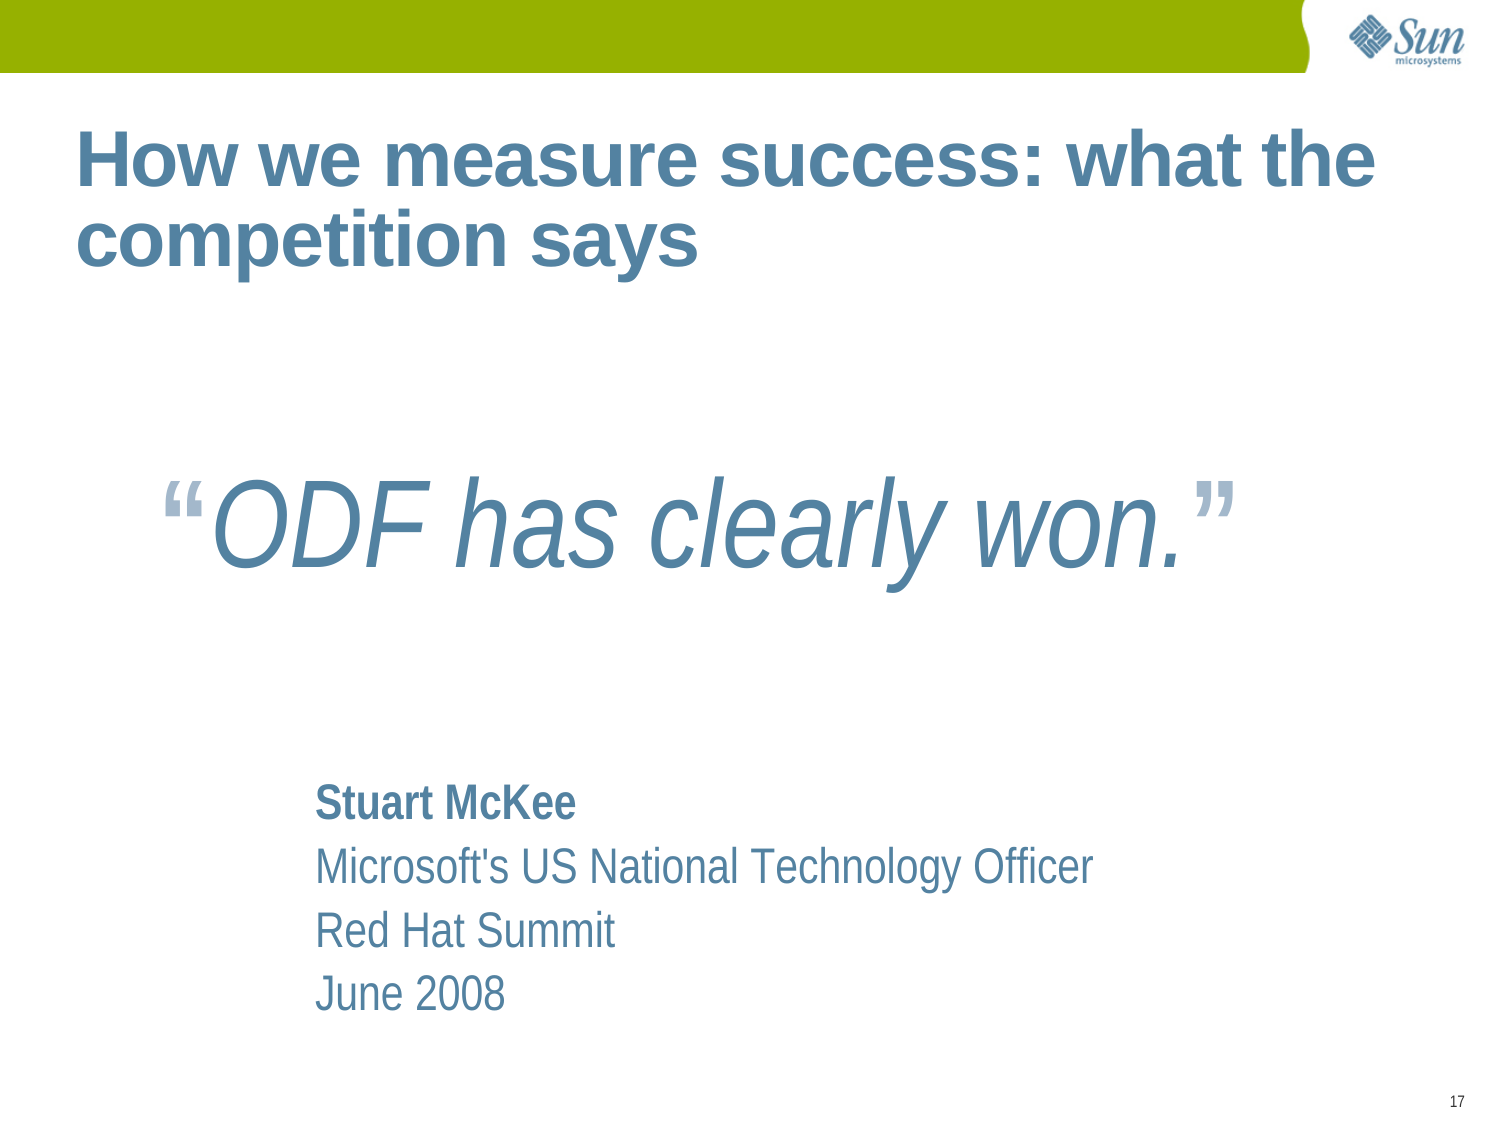

# How we measure success: what the competition says
“ODF has clearly won.”
Stuart McKee
Microsoft's US National Technology Officer
Red Hat Summit
June 2008